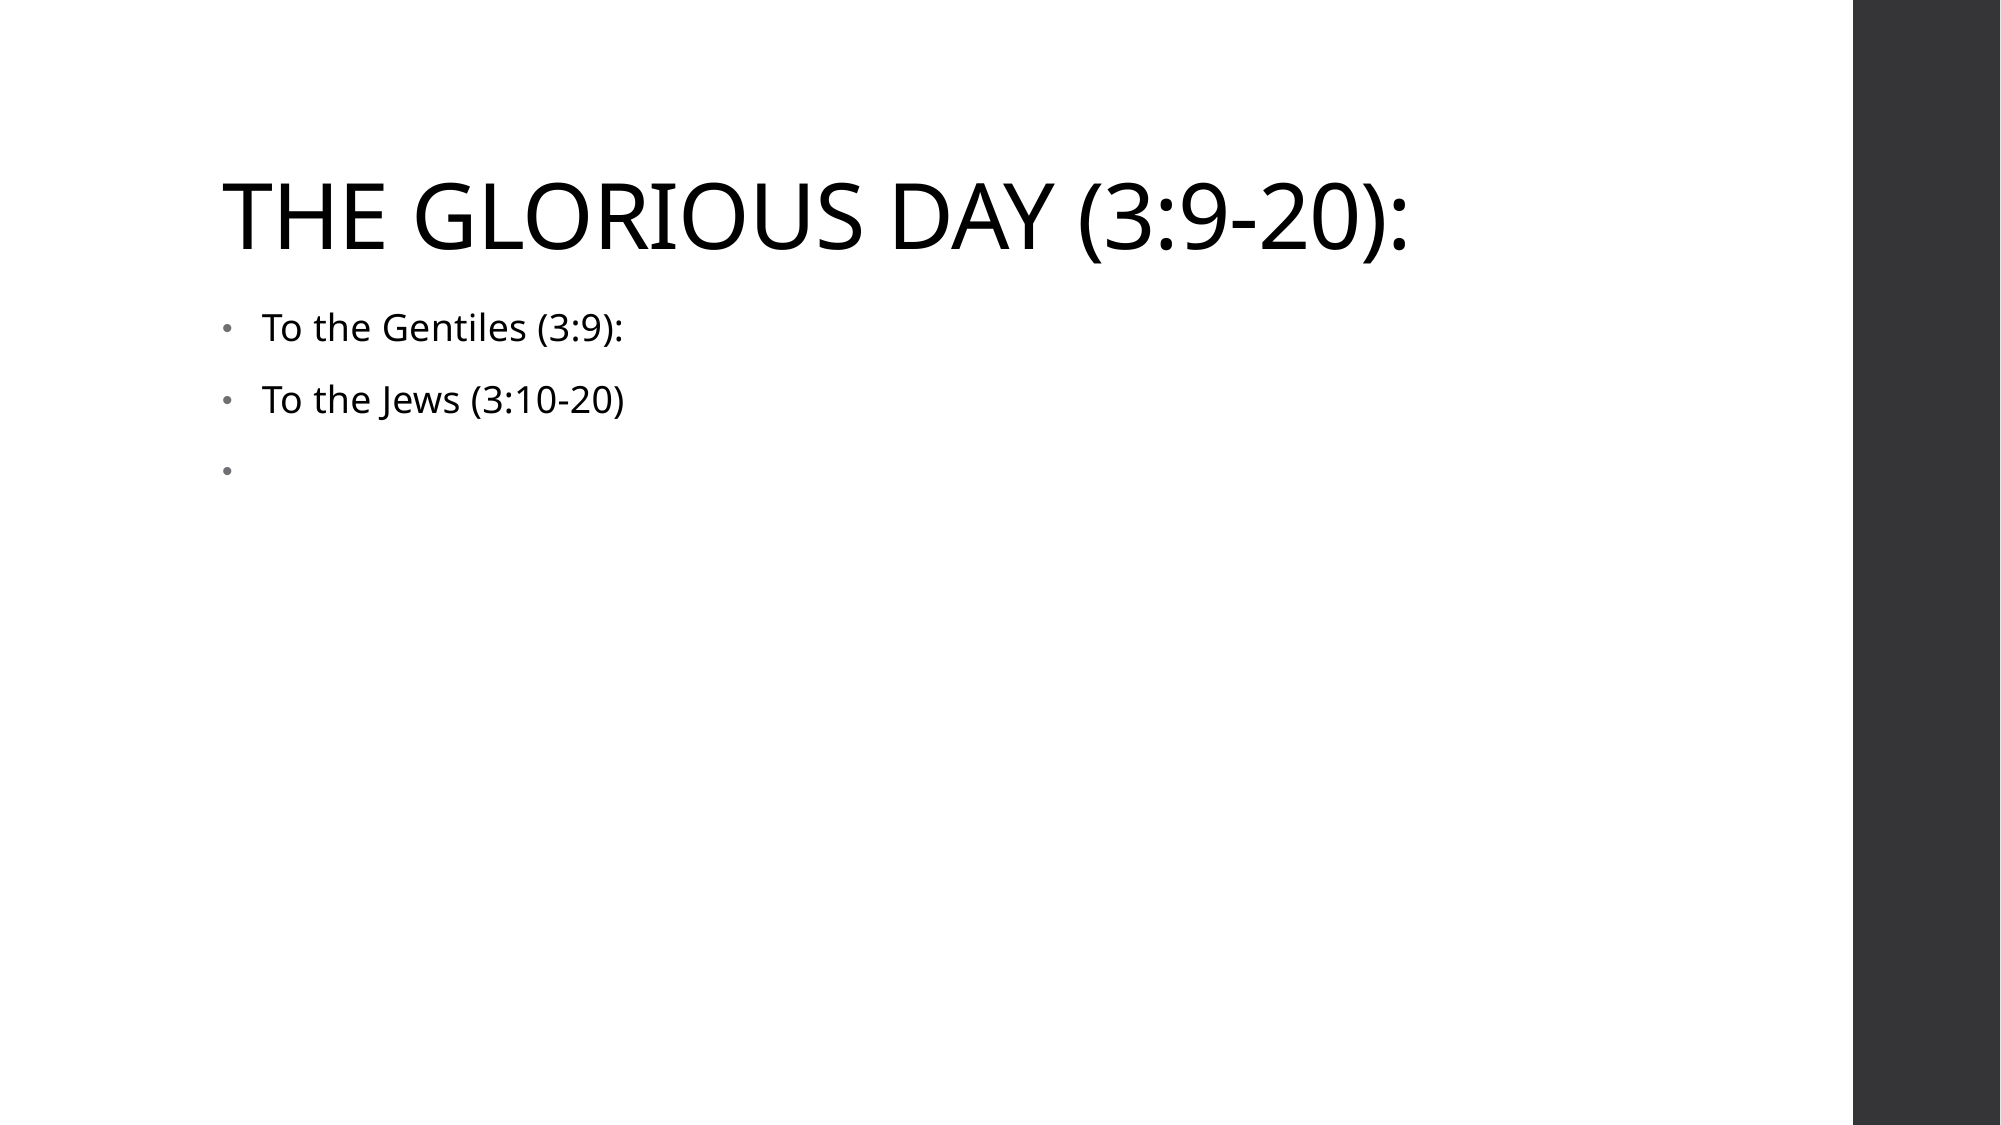

# THE GLORIOUS DAY (3:9-20):
 To the Gentiles (3:9):
 To the Jews (3:10-20)